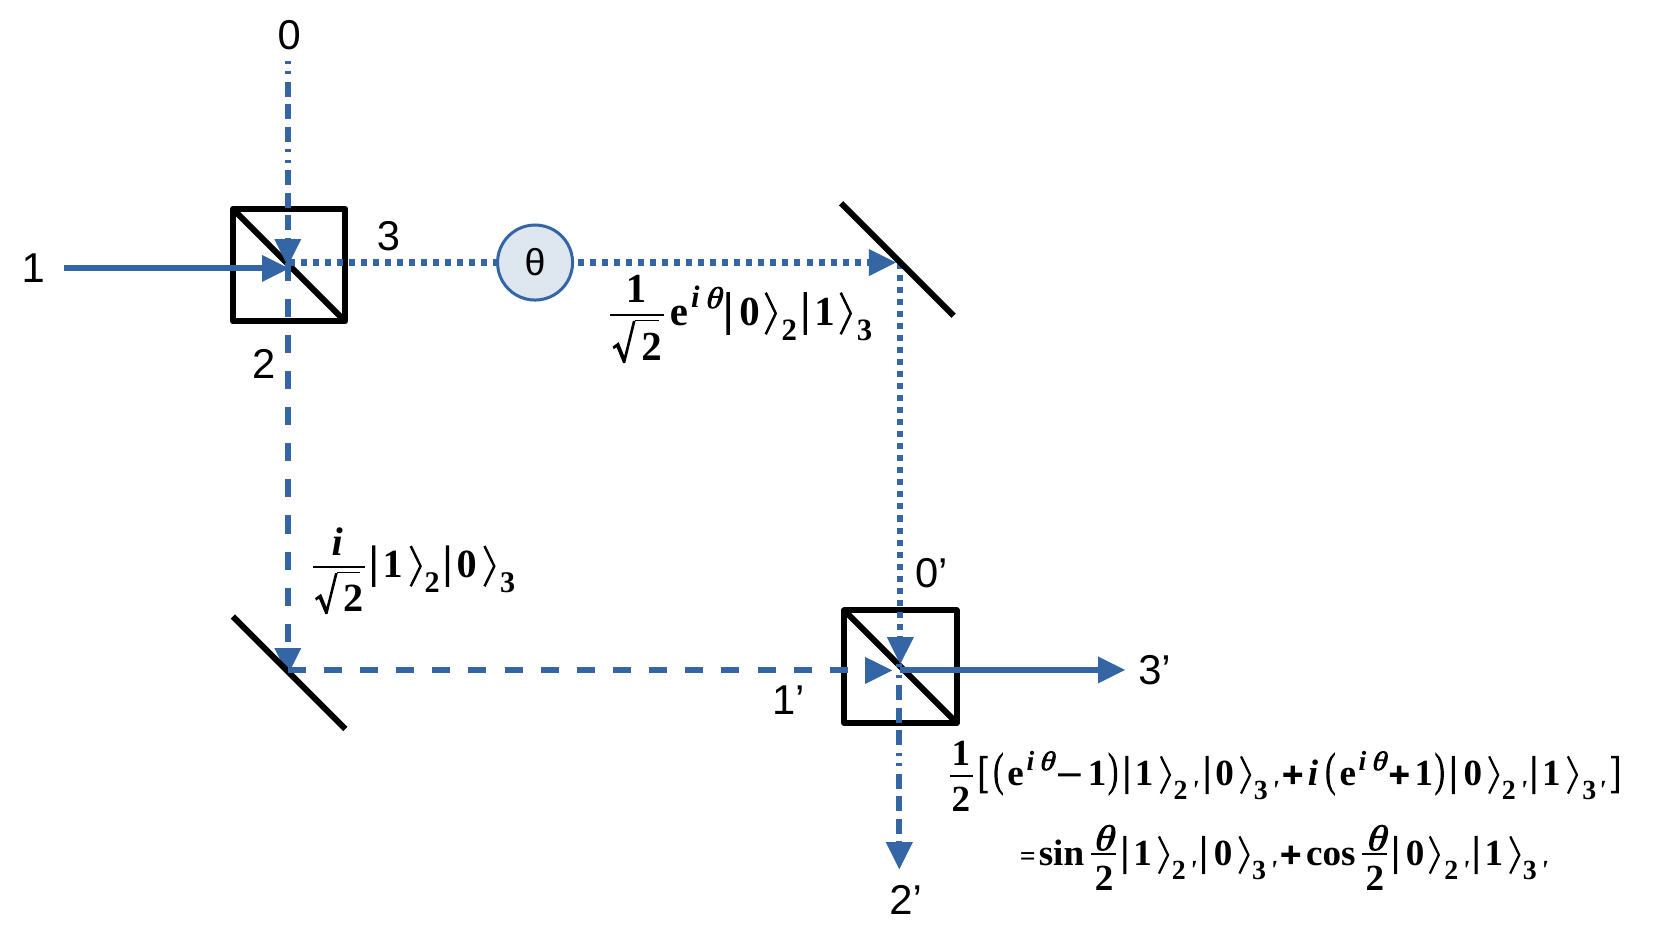

0
3
θ
1
2
0’
3’
1’
2’